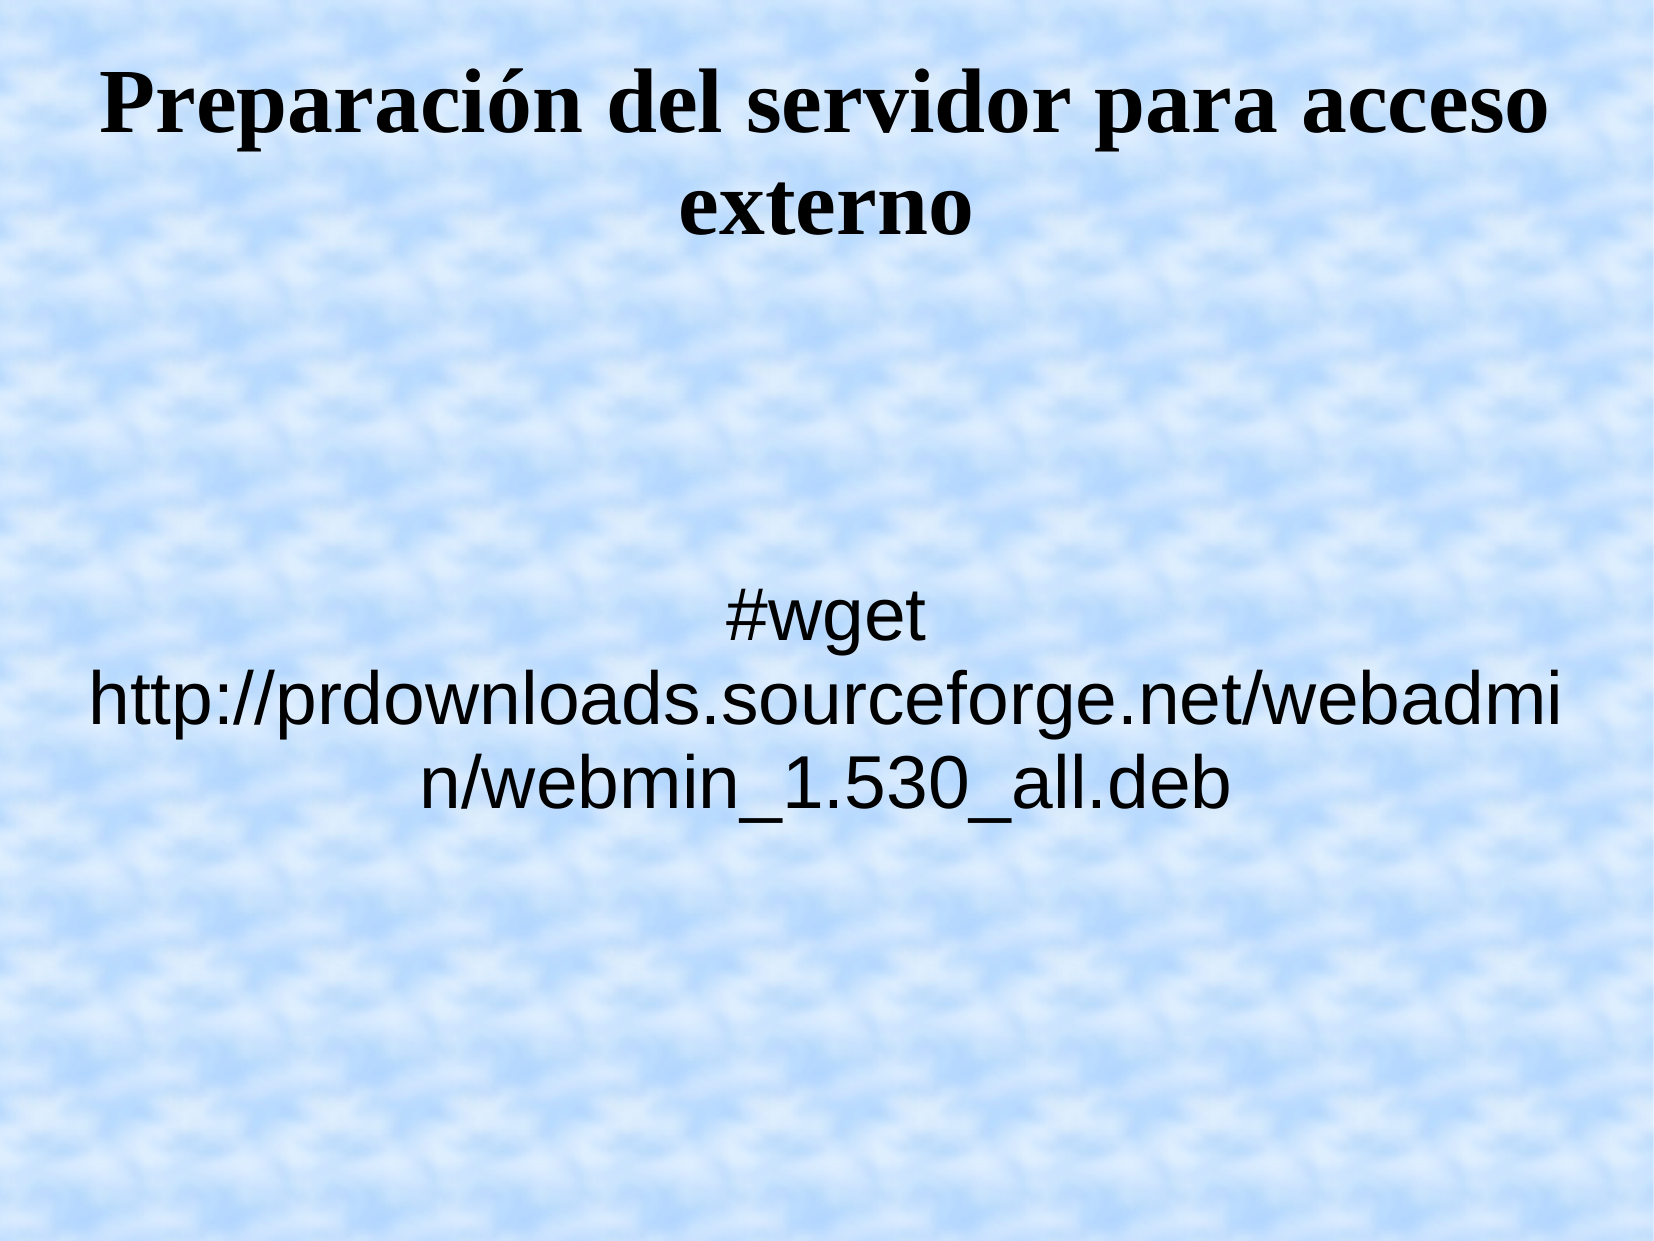

# Preparación del servidor para acceso externo
#wget http://prdownloads.sourceforge.net/webadmin/webmin_1.530_all.deb